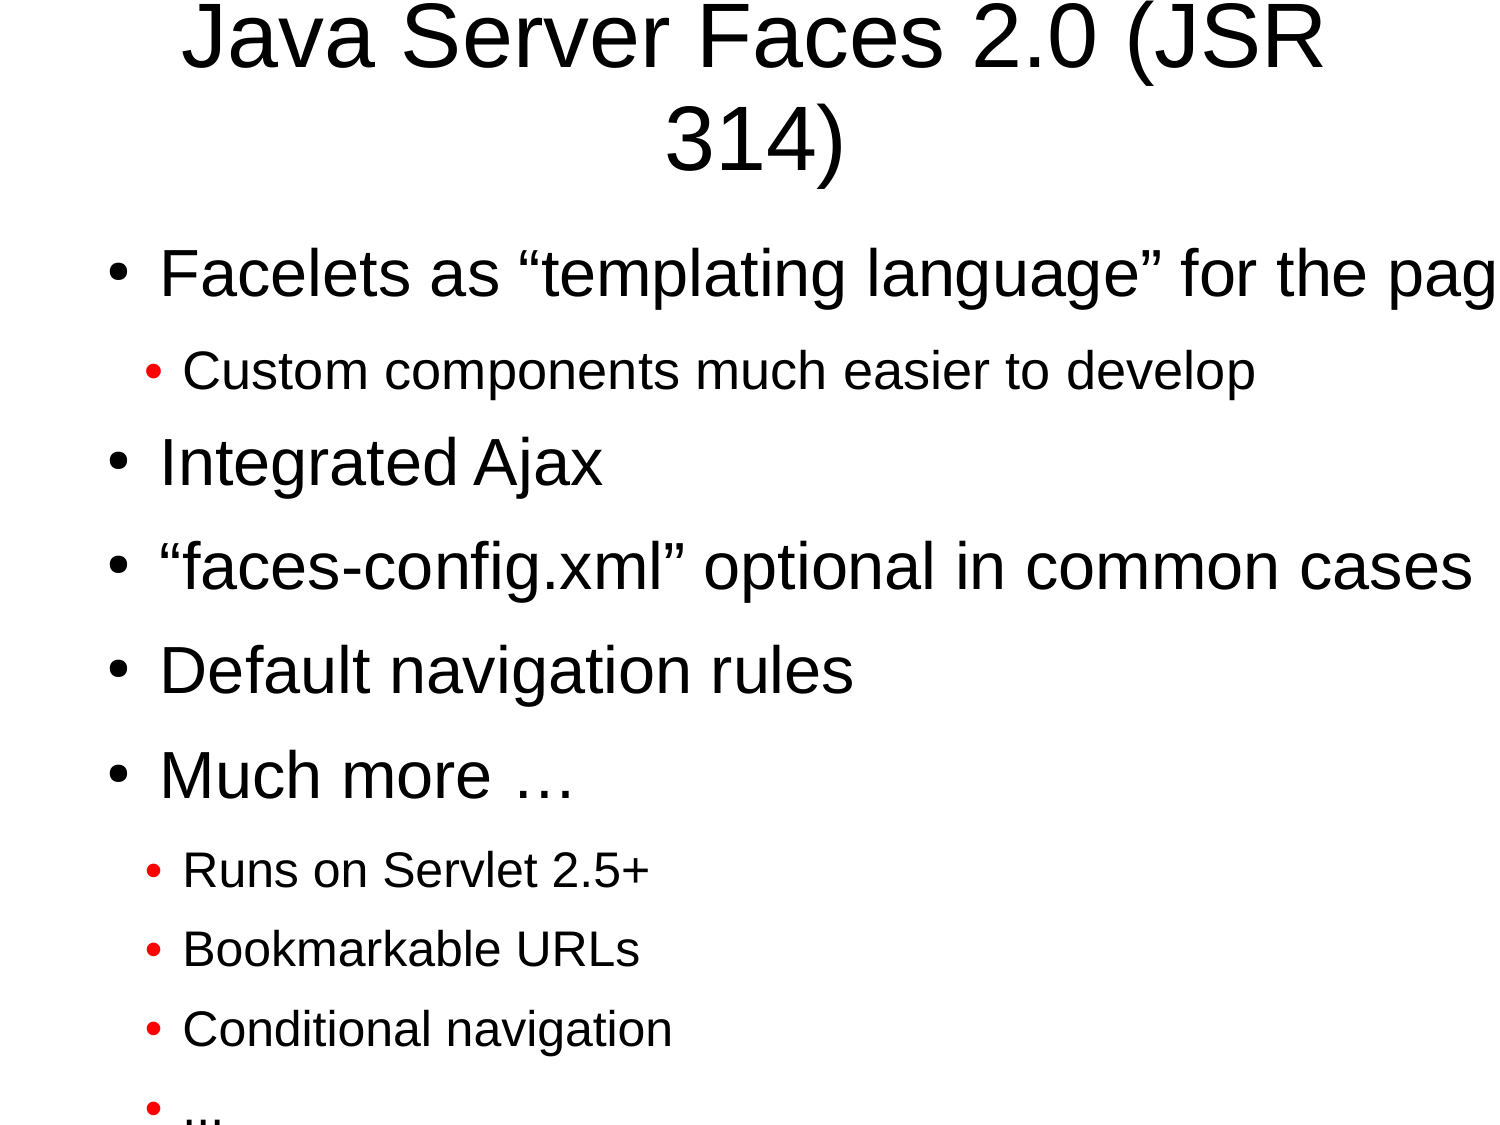

# Java Server Faces 2.0 (JSR 314)
Facelets as “templating language” for the page
Custom components much easier to develop
Integrated Ajax
“faces-config.xml” optional in common cases
Default navigation rules
Much more …
Runs on Servlet 2.5+
Bookmarkable URLs
Conditional navigation
...